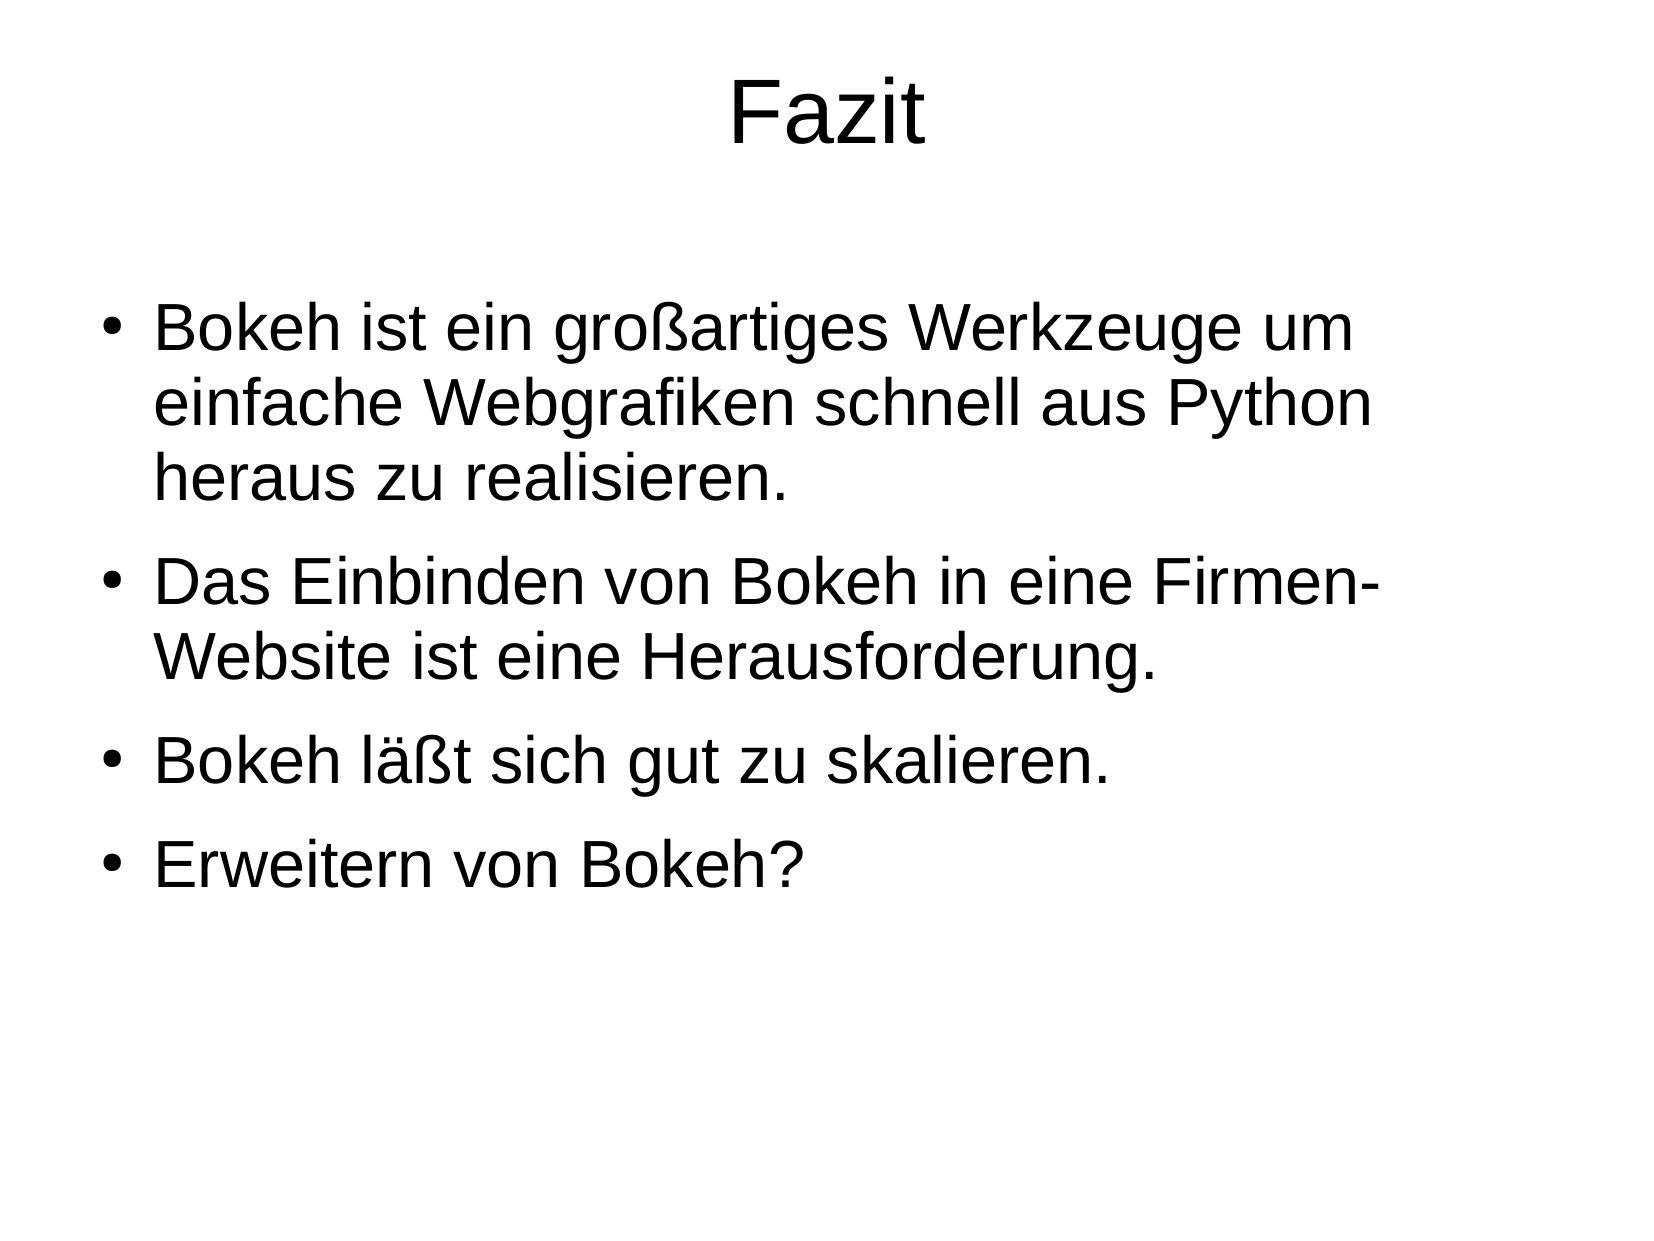

# Fazit
Bokeh ist ein großartiges Werkzeuge um einfache Webgrafiken schnell aus Python heraus zu realisieren.
Das Einbinden von Bokeh in eine Firmen-Website ist eine Herausforderung.
Bokeh läßt sich gut zu skalieren.
Erweitern von Bokeh?